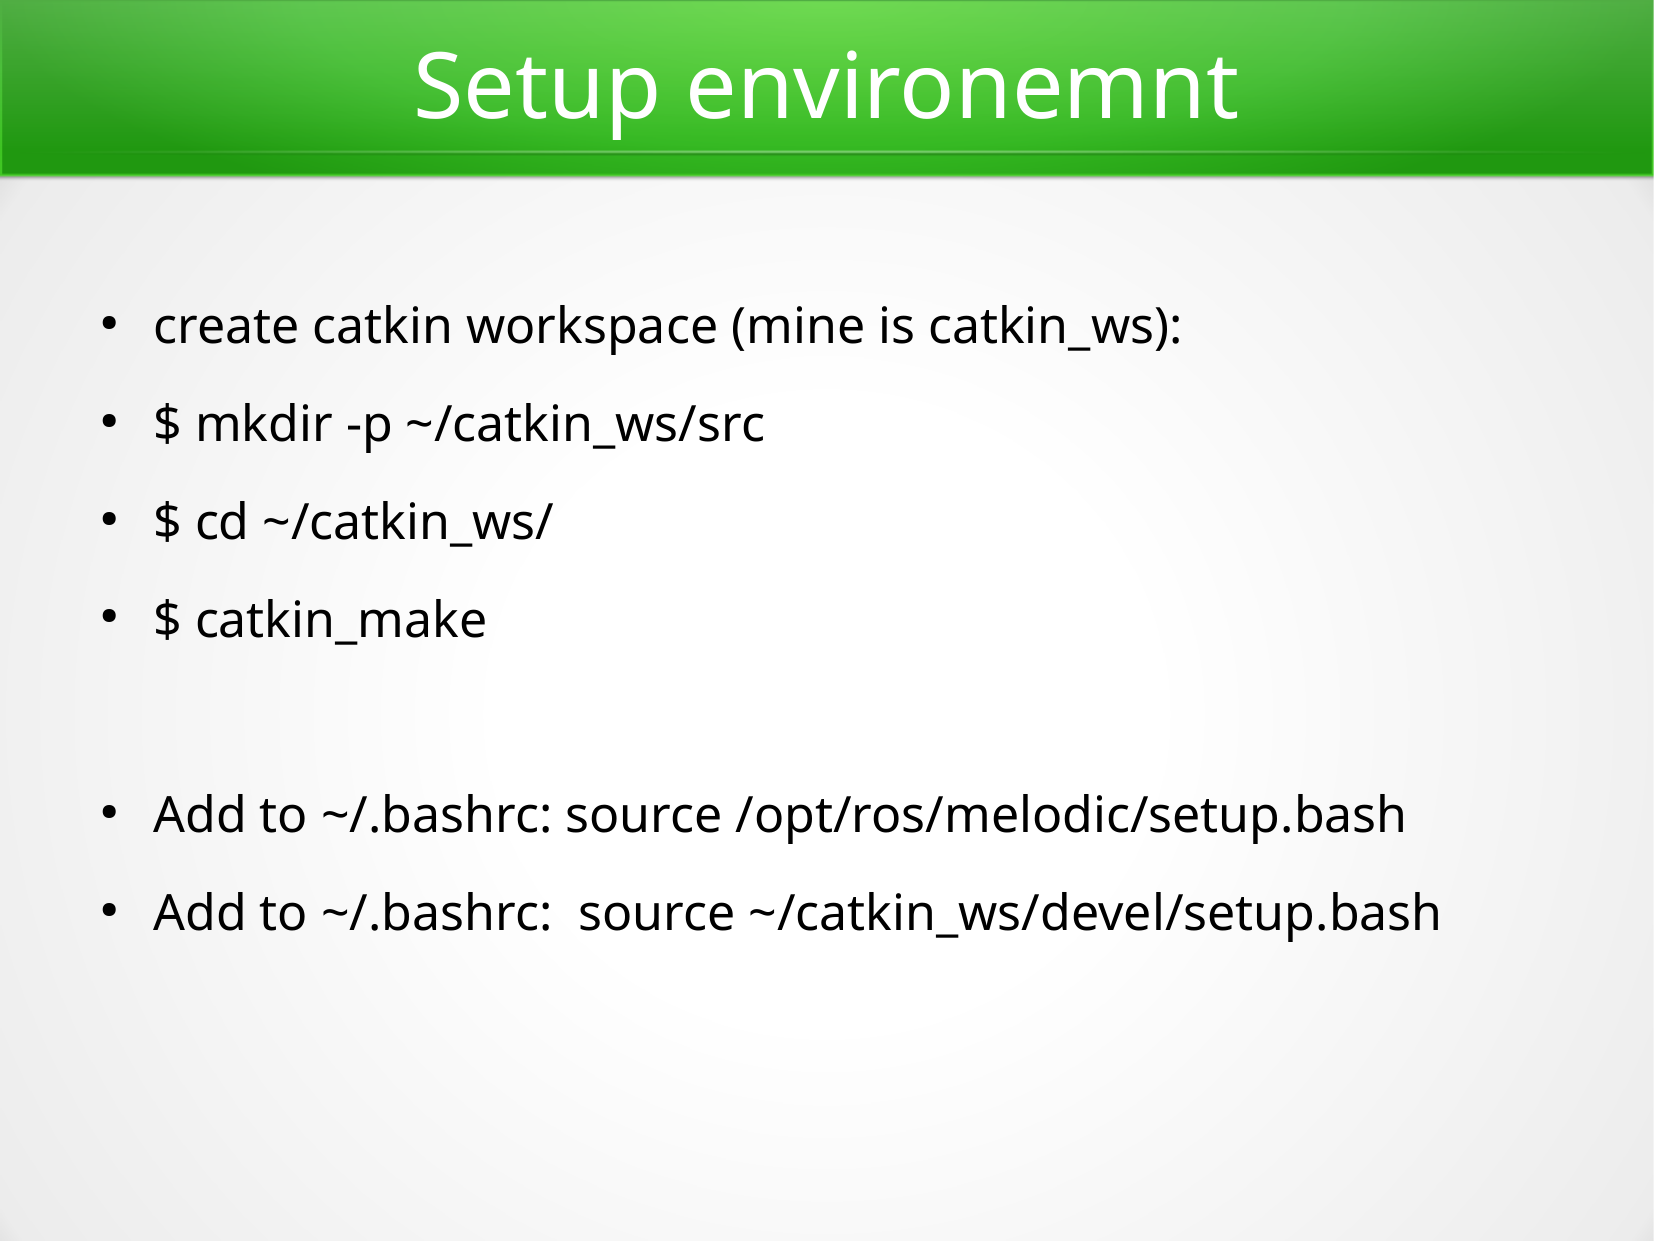

# Setup environemnt
create catkin workspace (mine is catkin_ws):
$ mkdir -p ~/catkin_ws/src
$ cd ~/catkin_ws/
$ catkin_make
Add to ~/.bashrc: source /opt/ros/melodic/setup.bash
Add to ~/.bashrc: source ~/catkin_ws/devel/setup.bash